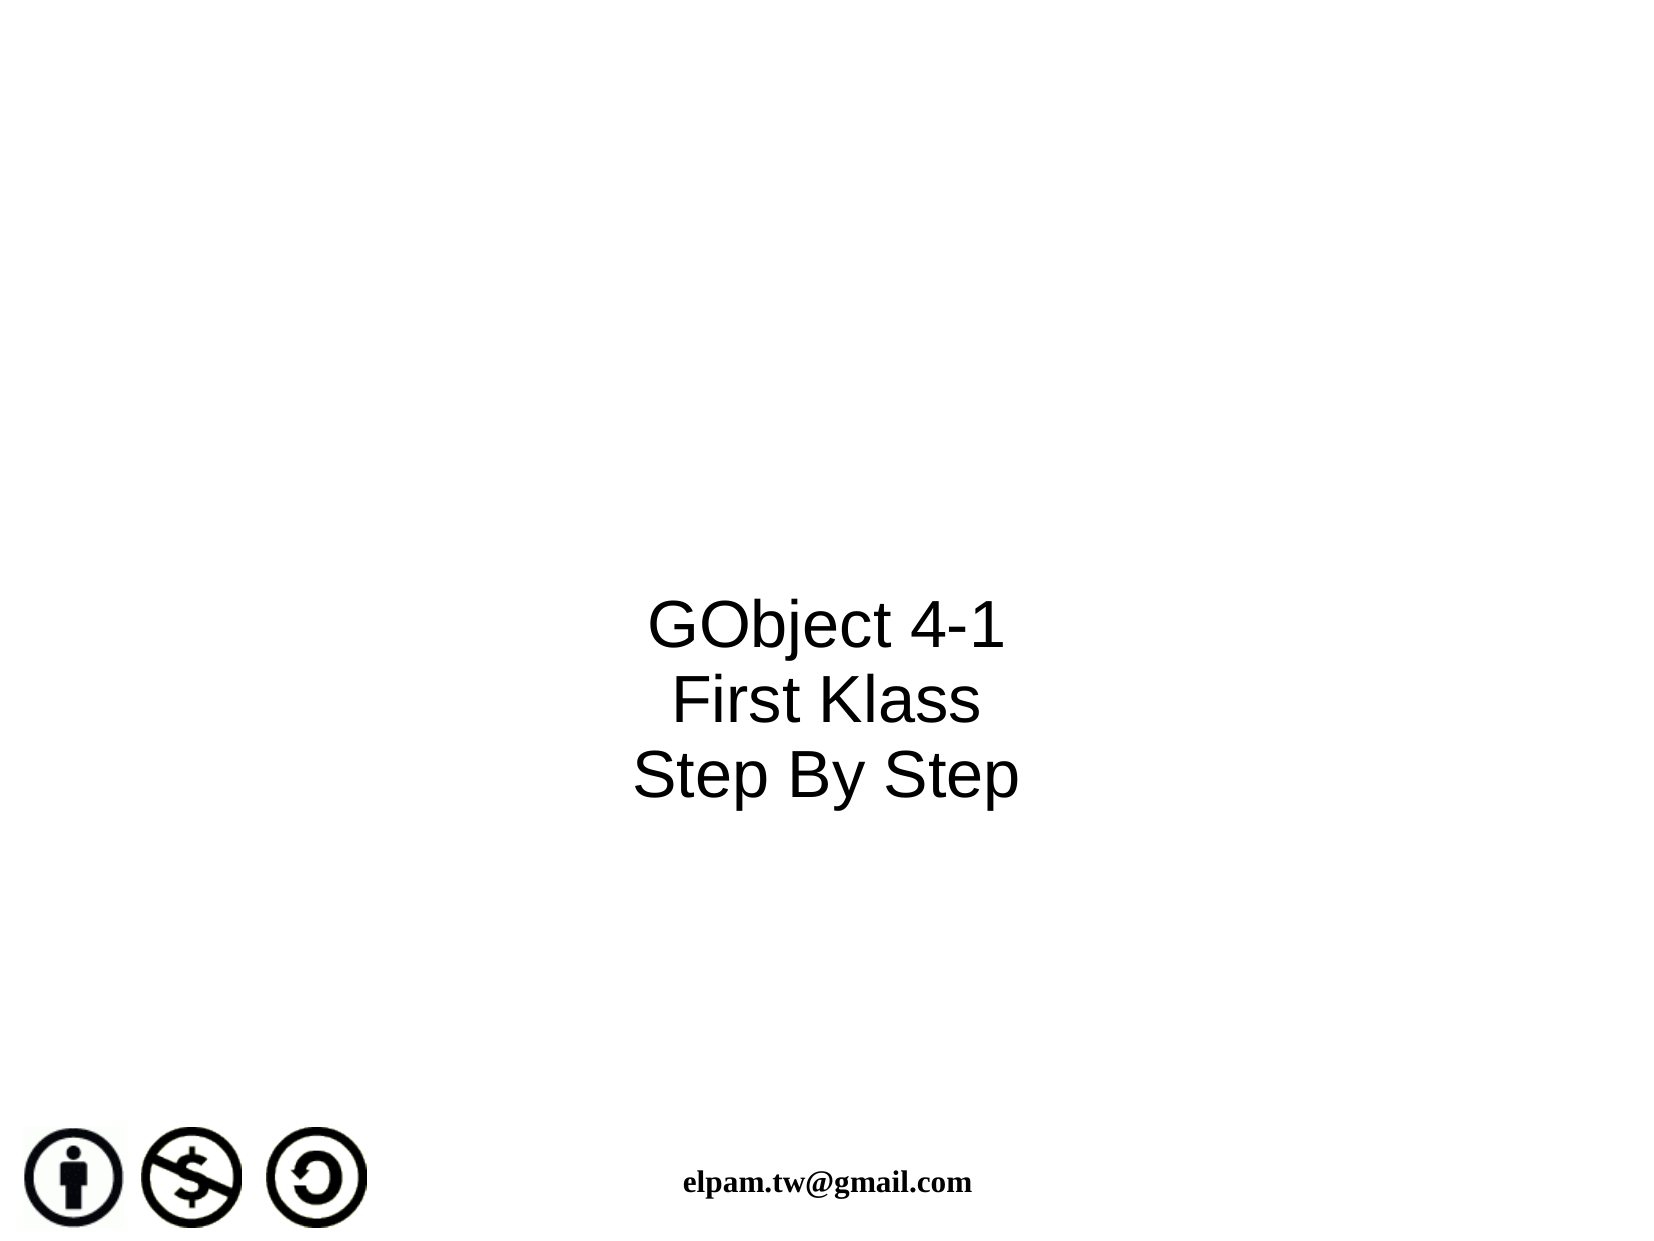

#
GObject 4-1
First Klass
Step By Step